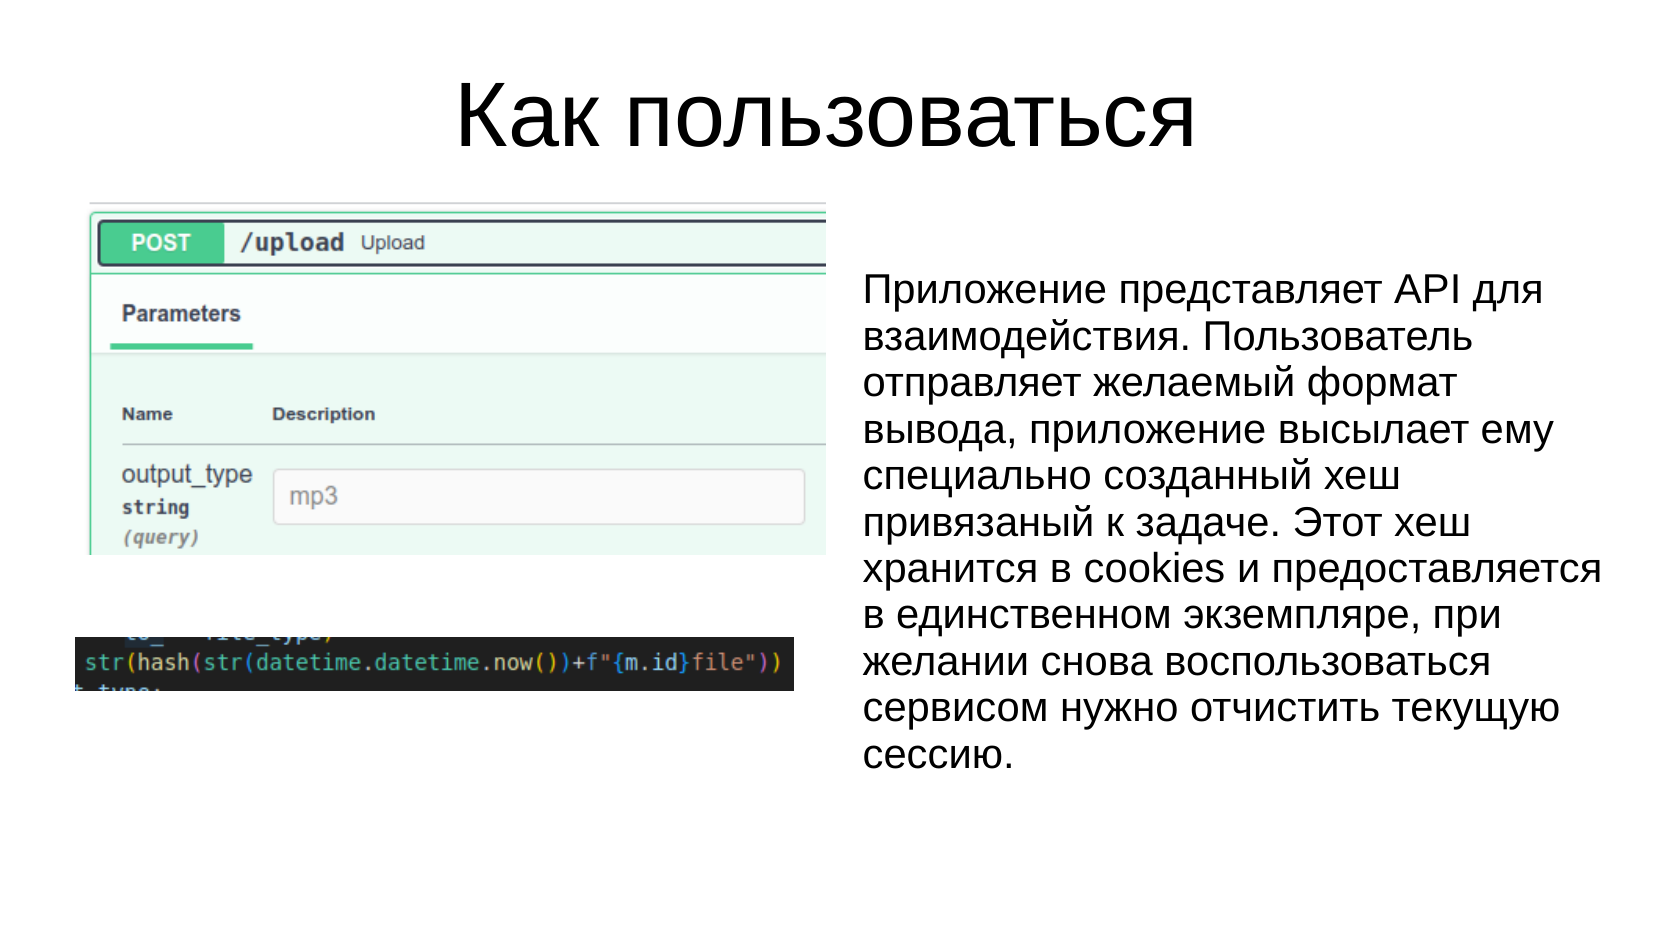

# Как пользоваться
Приложение представляет API для взаимодействия. Пользователь отправляет желаемый формат вывода, приложение высылает ему специально созданный хеш привязаный к задаче. Этот хеш хранится в cookies и предоставляется в единственном экземпляре, при желании снова воспользоваться сервисом нужно отчистить текущую сессию.